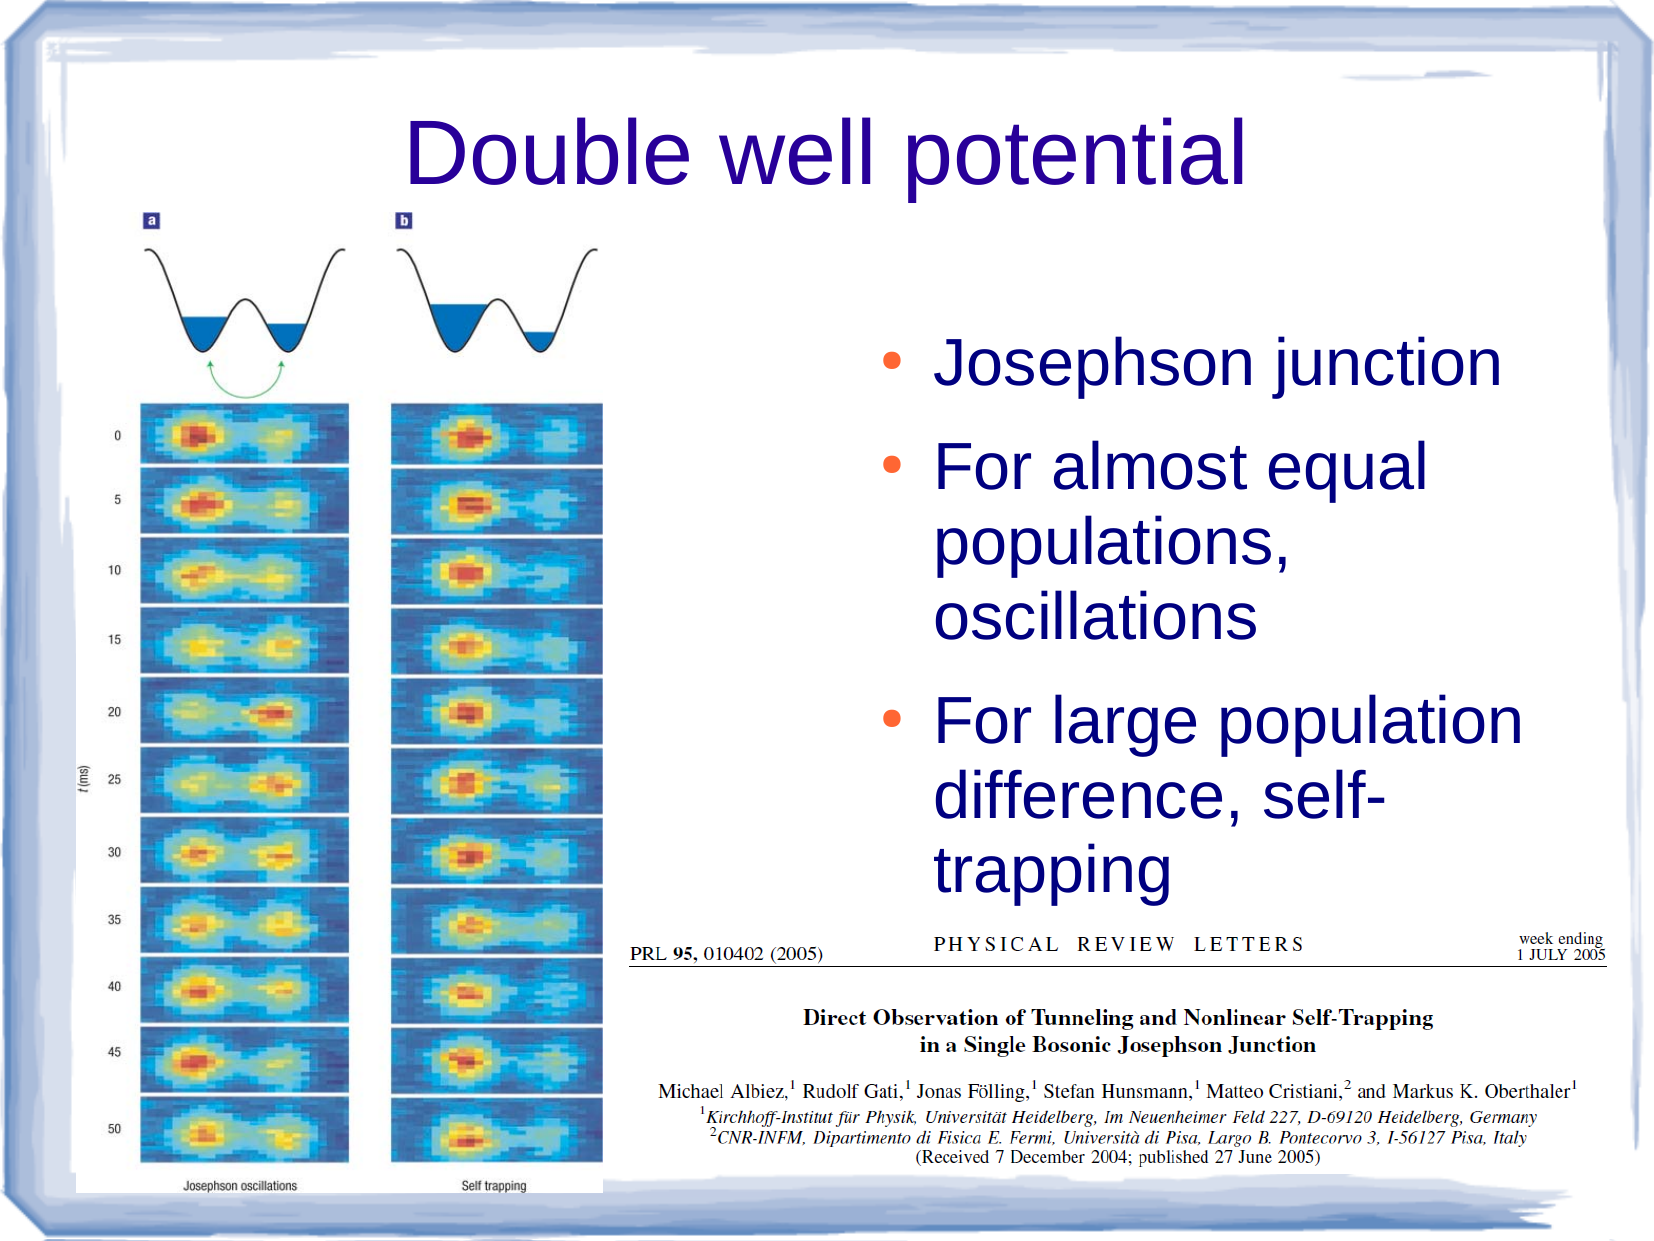

# Double well potential
Josephson junction
For almost equal populations, oscillations
For large population difference, self-trapping